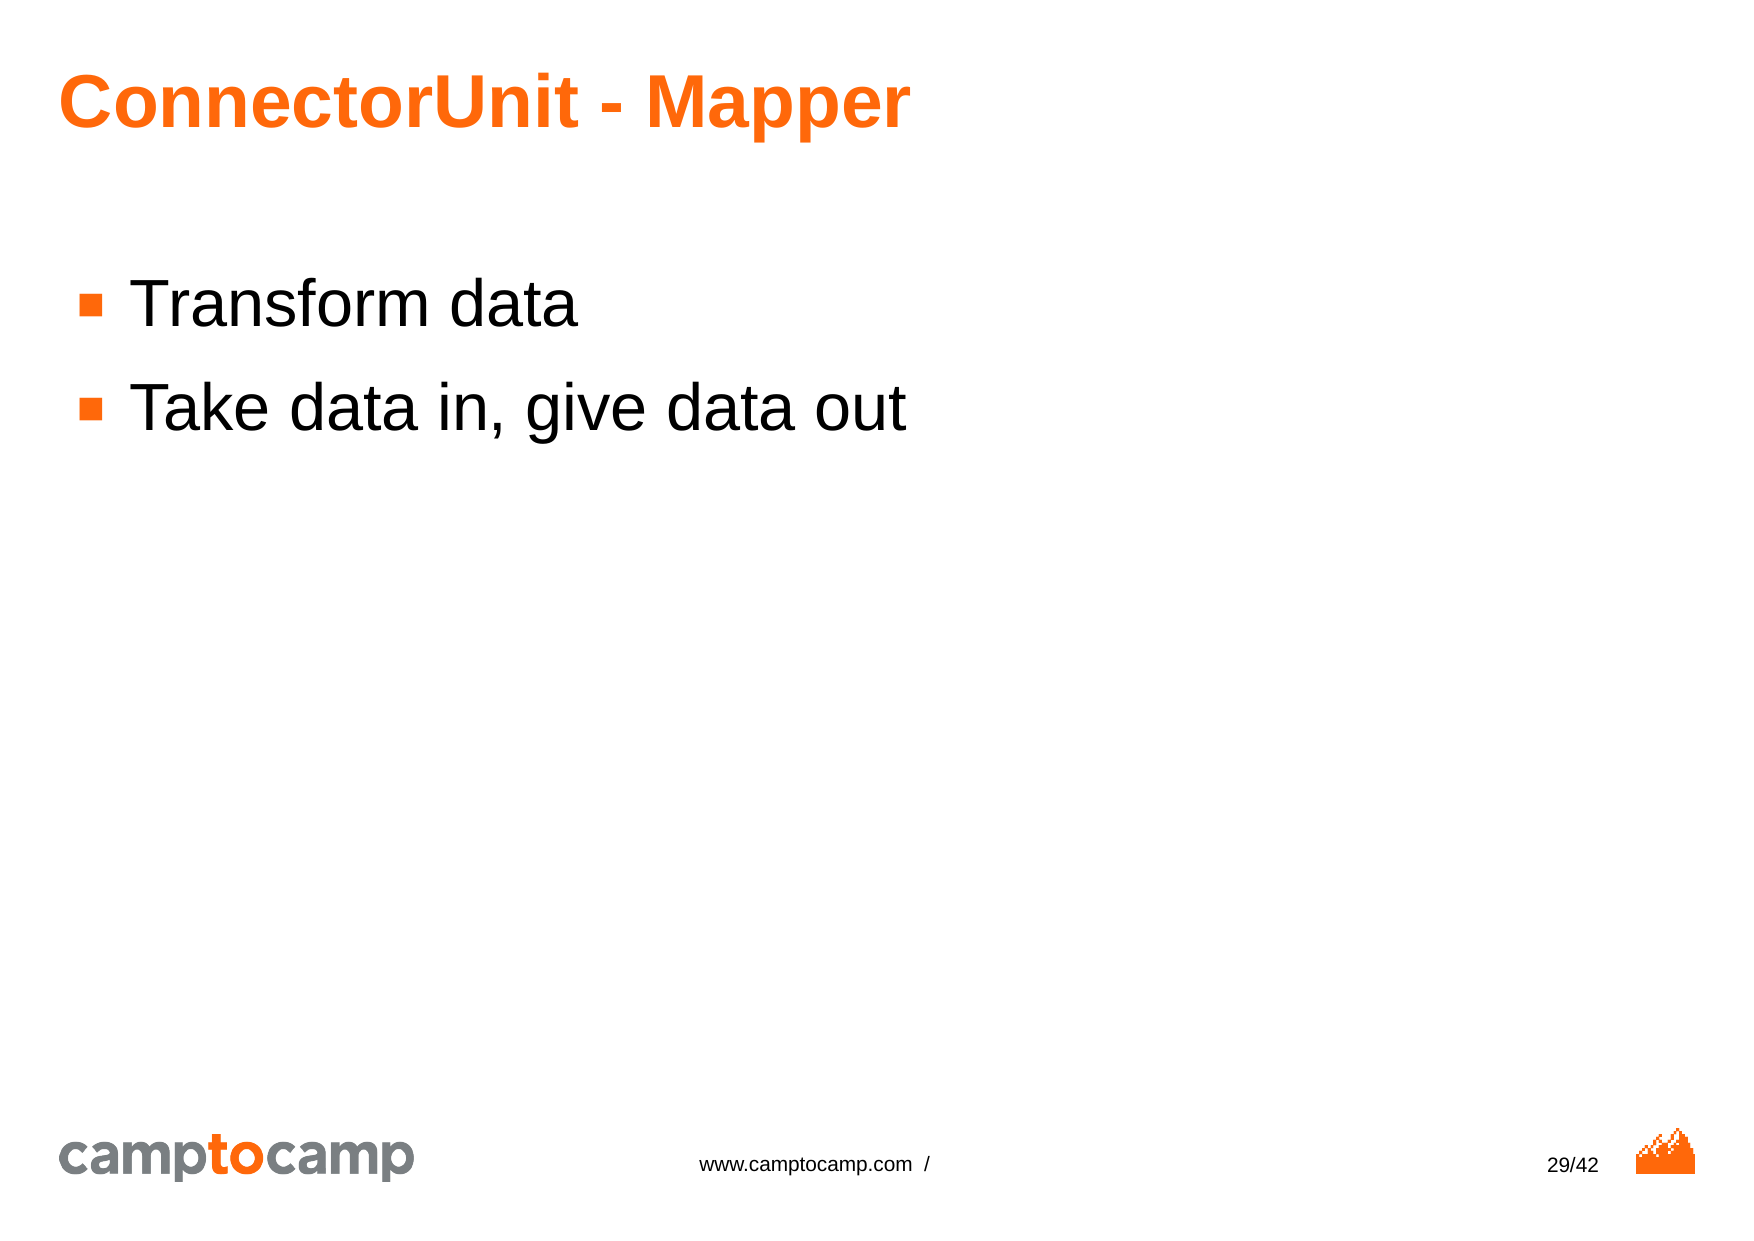

# ConnectorUnit - Mapper
Transform data
Take data in, give data out